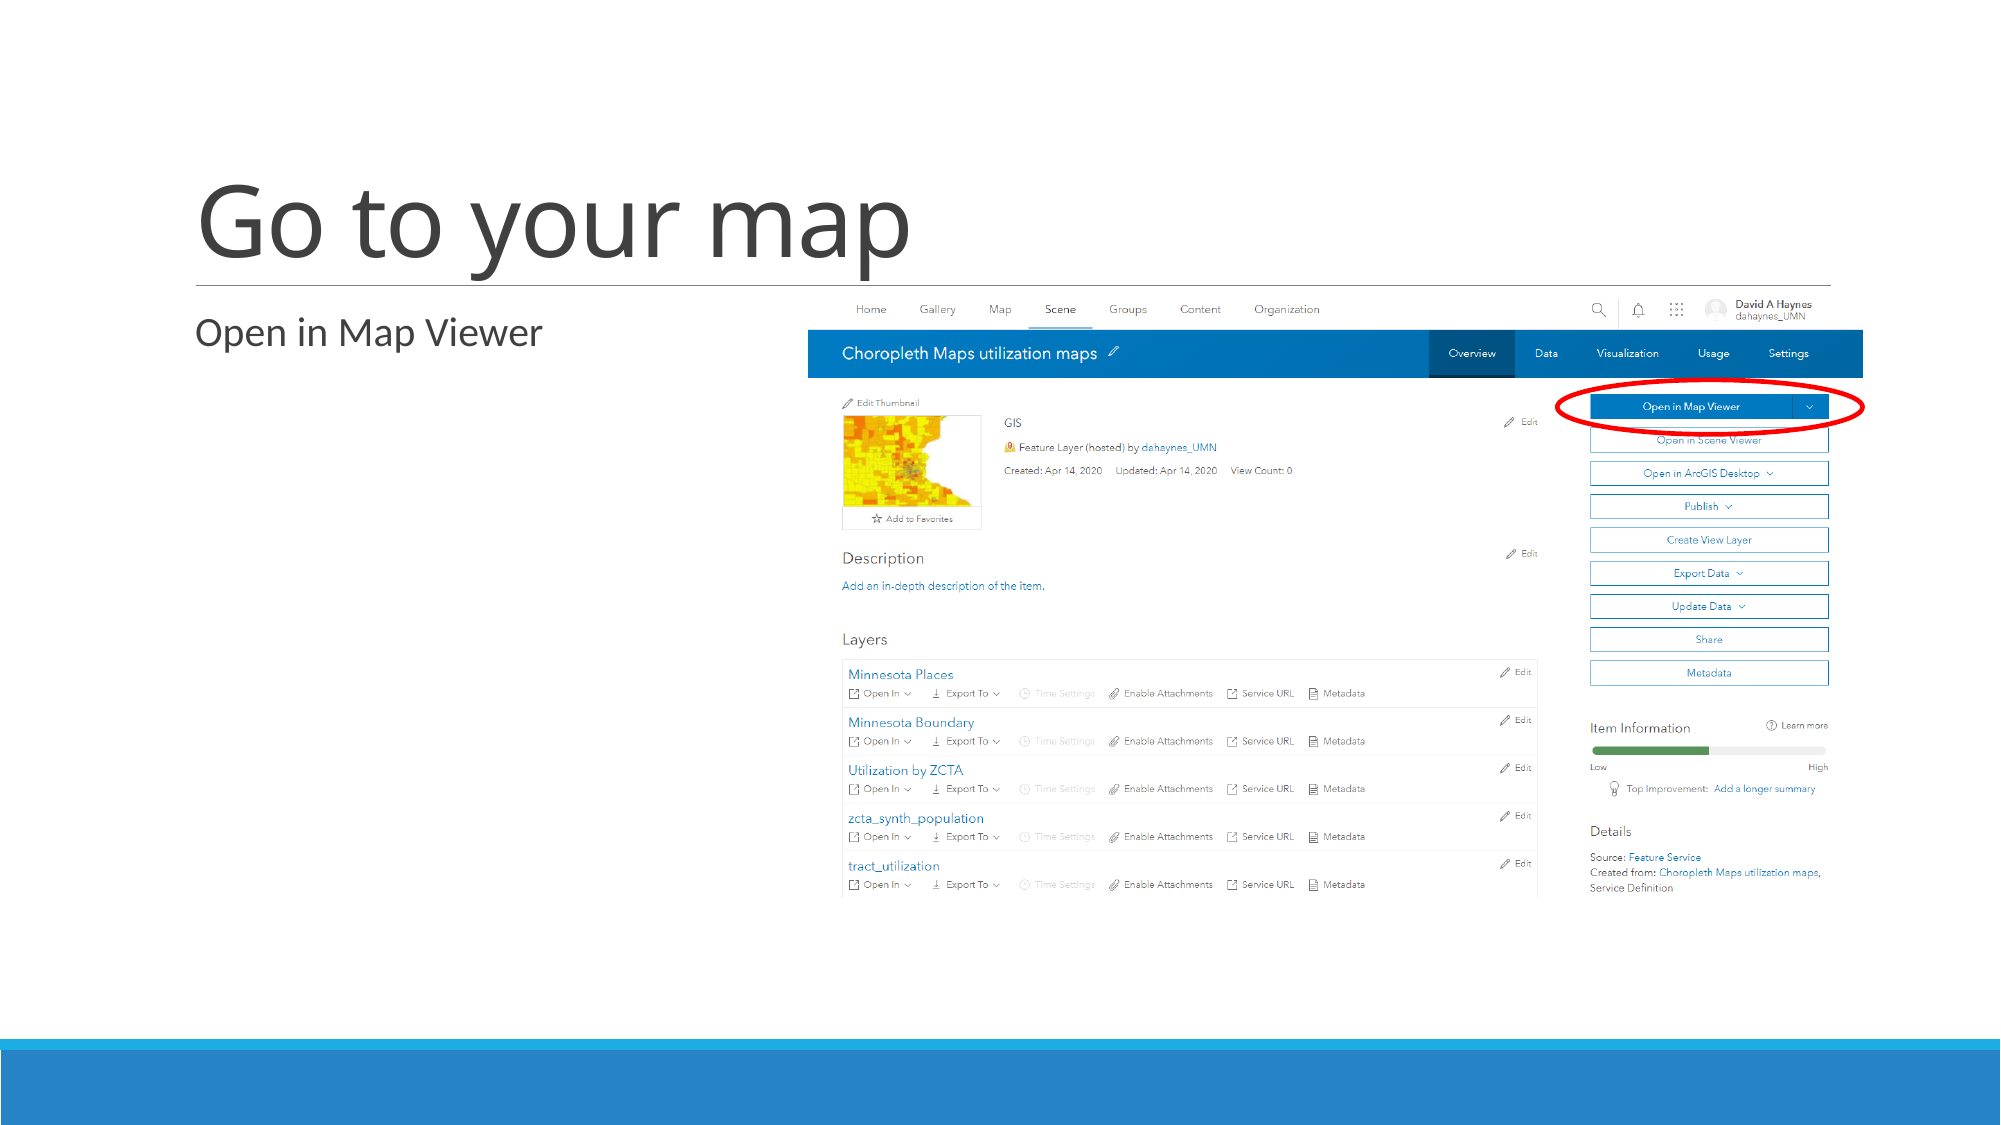

# Go to your map
Open in Map Viewer